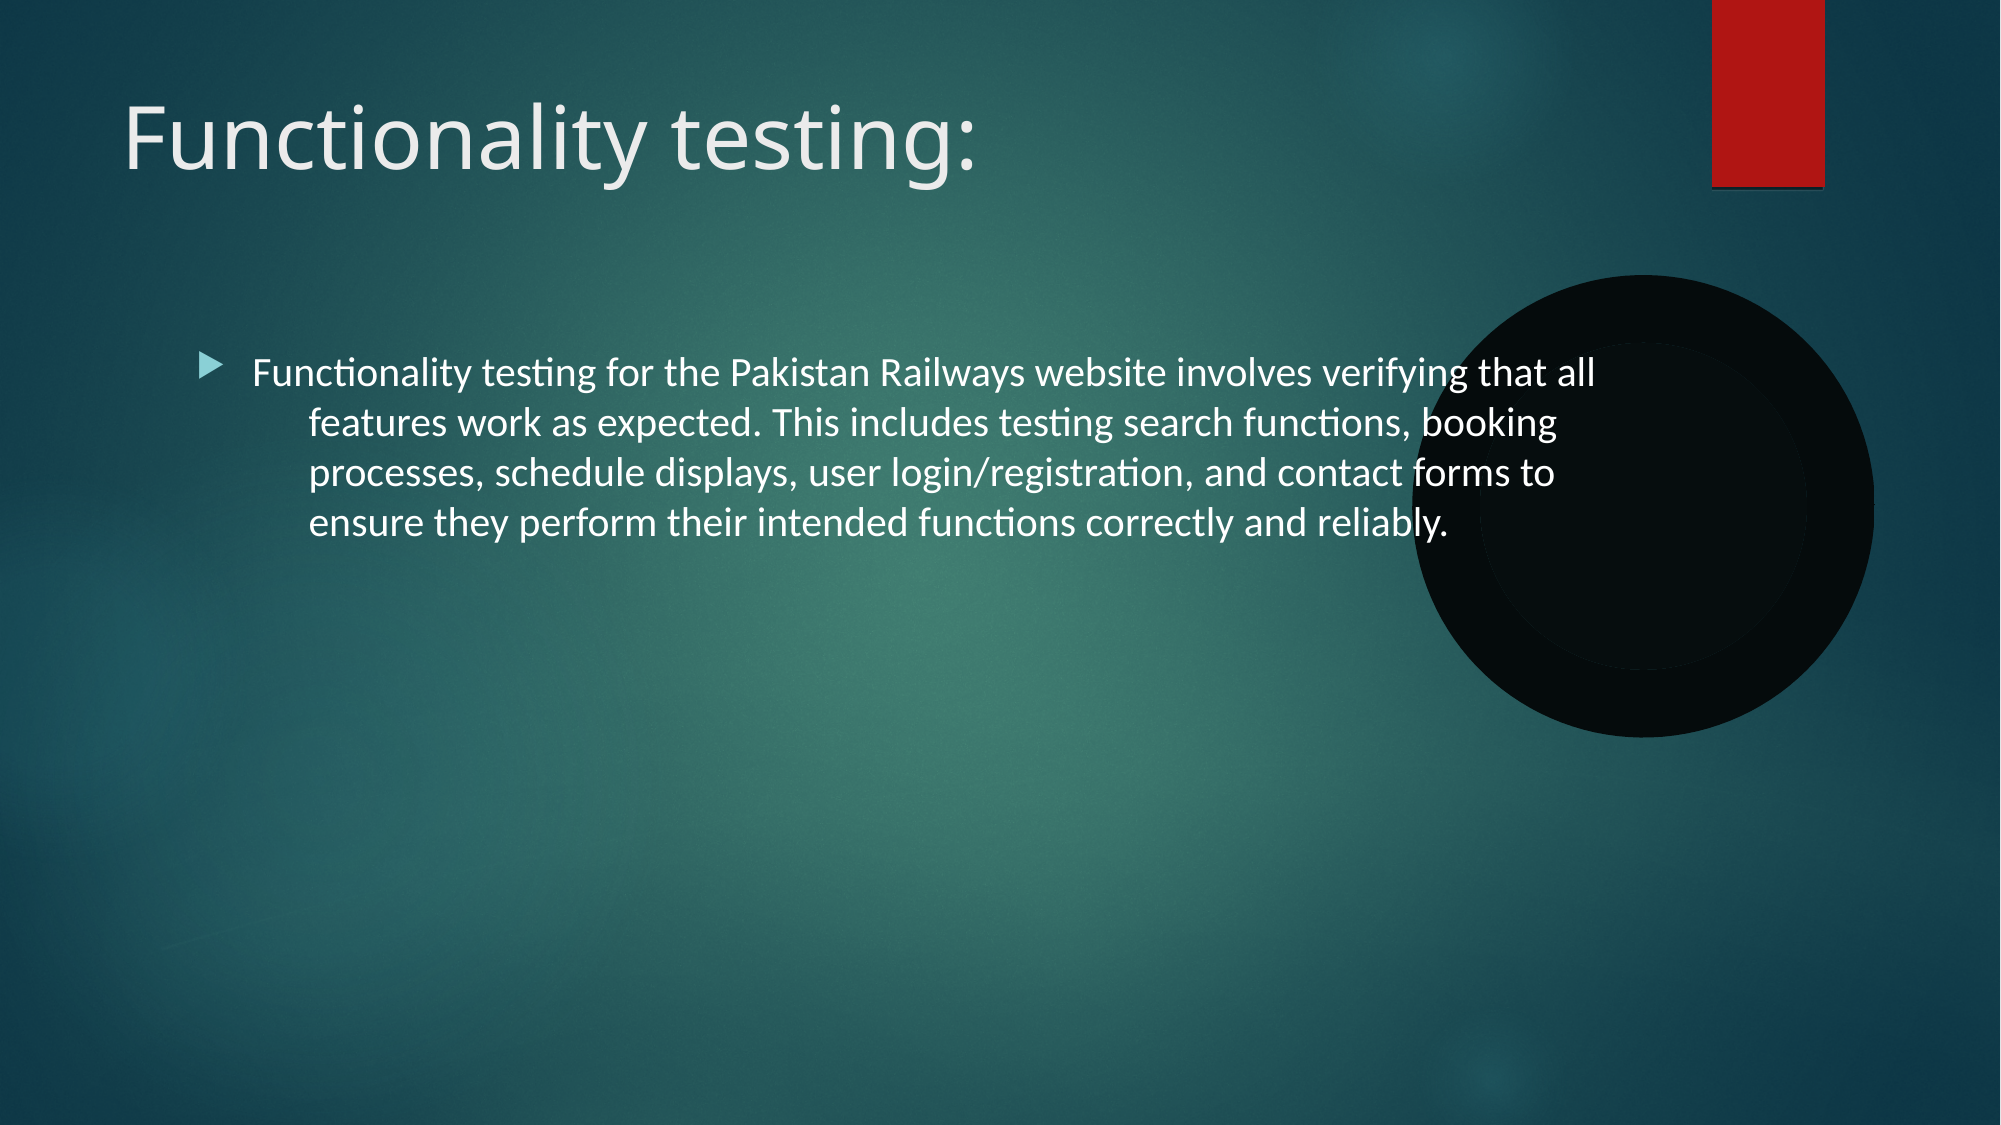

# Functionality testing:
Functionality testing for the Pakistan Railways website involves verifying that all features work as expected. This includes testing search functions, booking processes, schedule displays, user login/registration, and contact forms to ensure they perform their intended functions correctly and reliably.